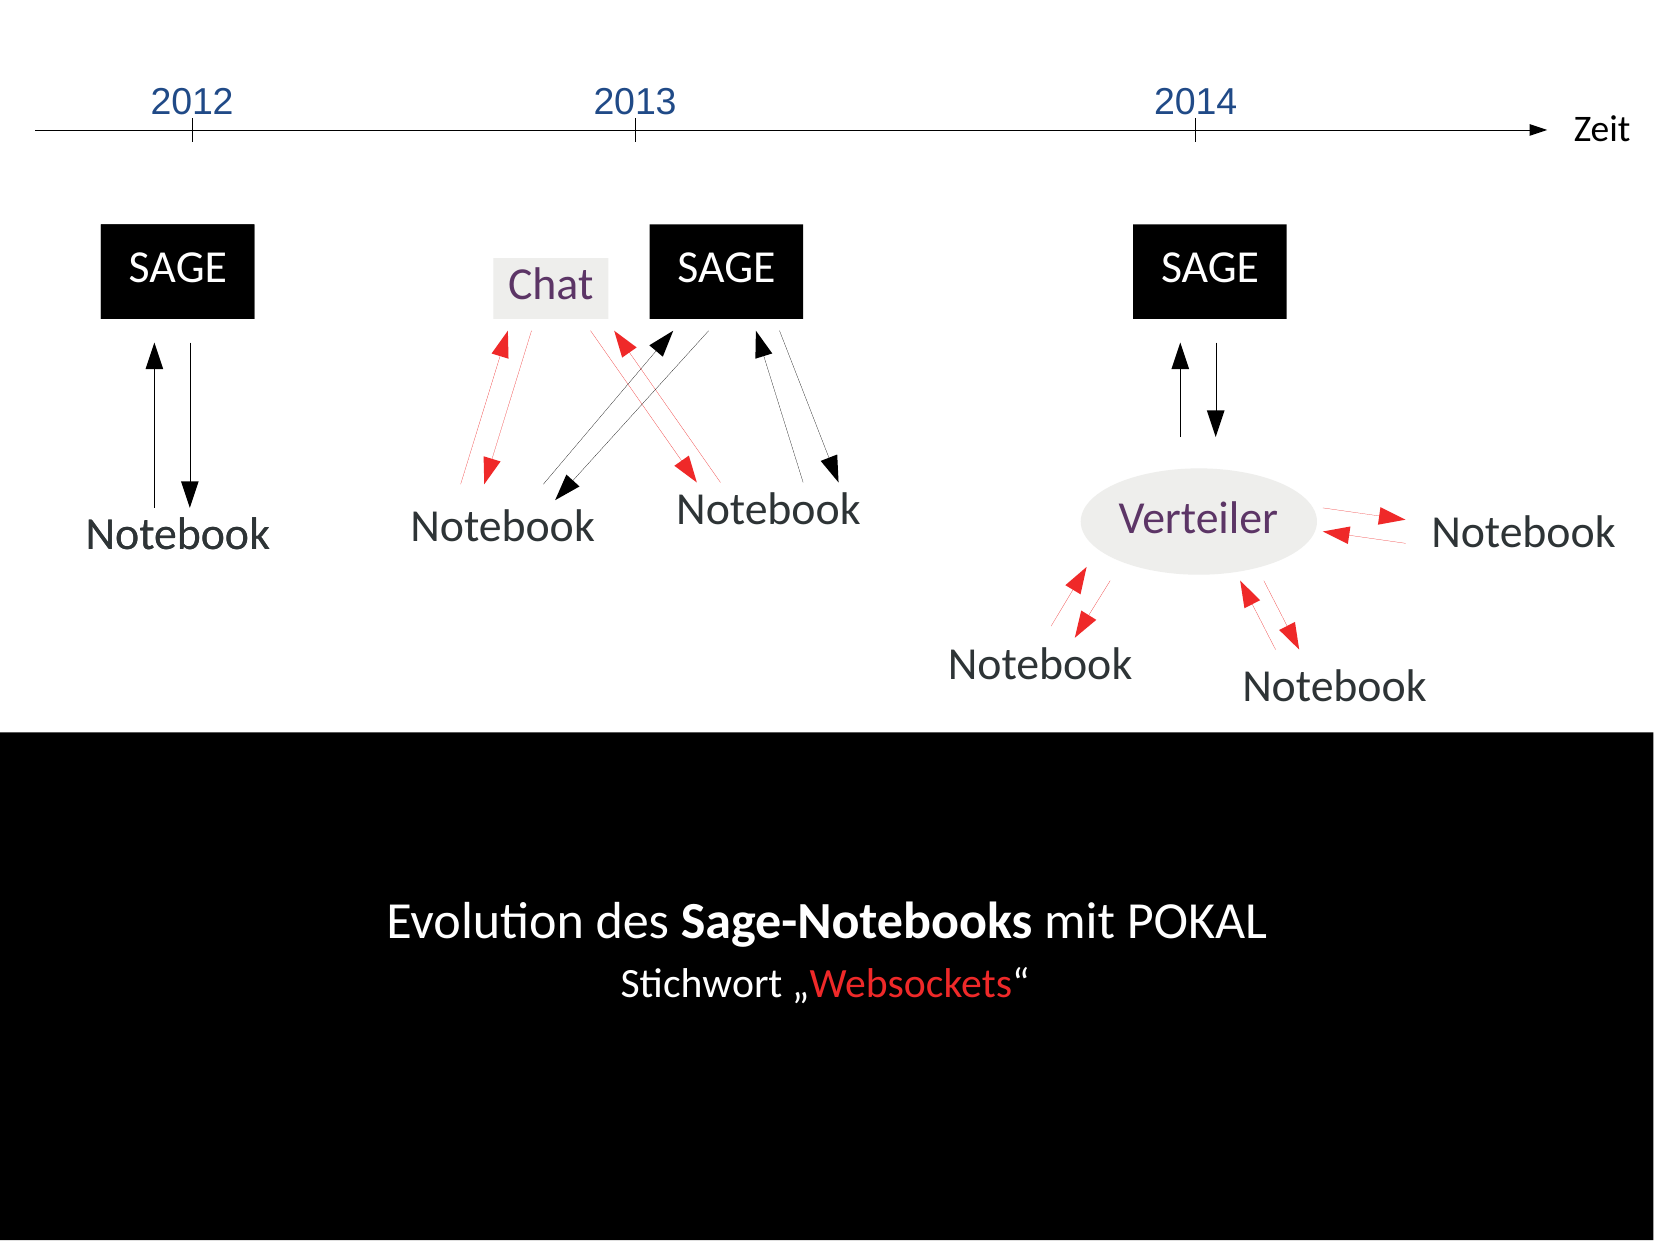

2012
2013
2014
Zeit
SAGE
SAGE
SAGE
SAGE
Chat
Notebook
Verteiler
Notebook
Notebook
Notebook
Notebook
Notebook
Notebook
Evolution des Sage-Notebooks mit POKAL
Stichwort „Websockets“